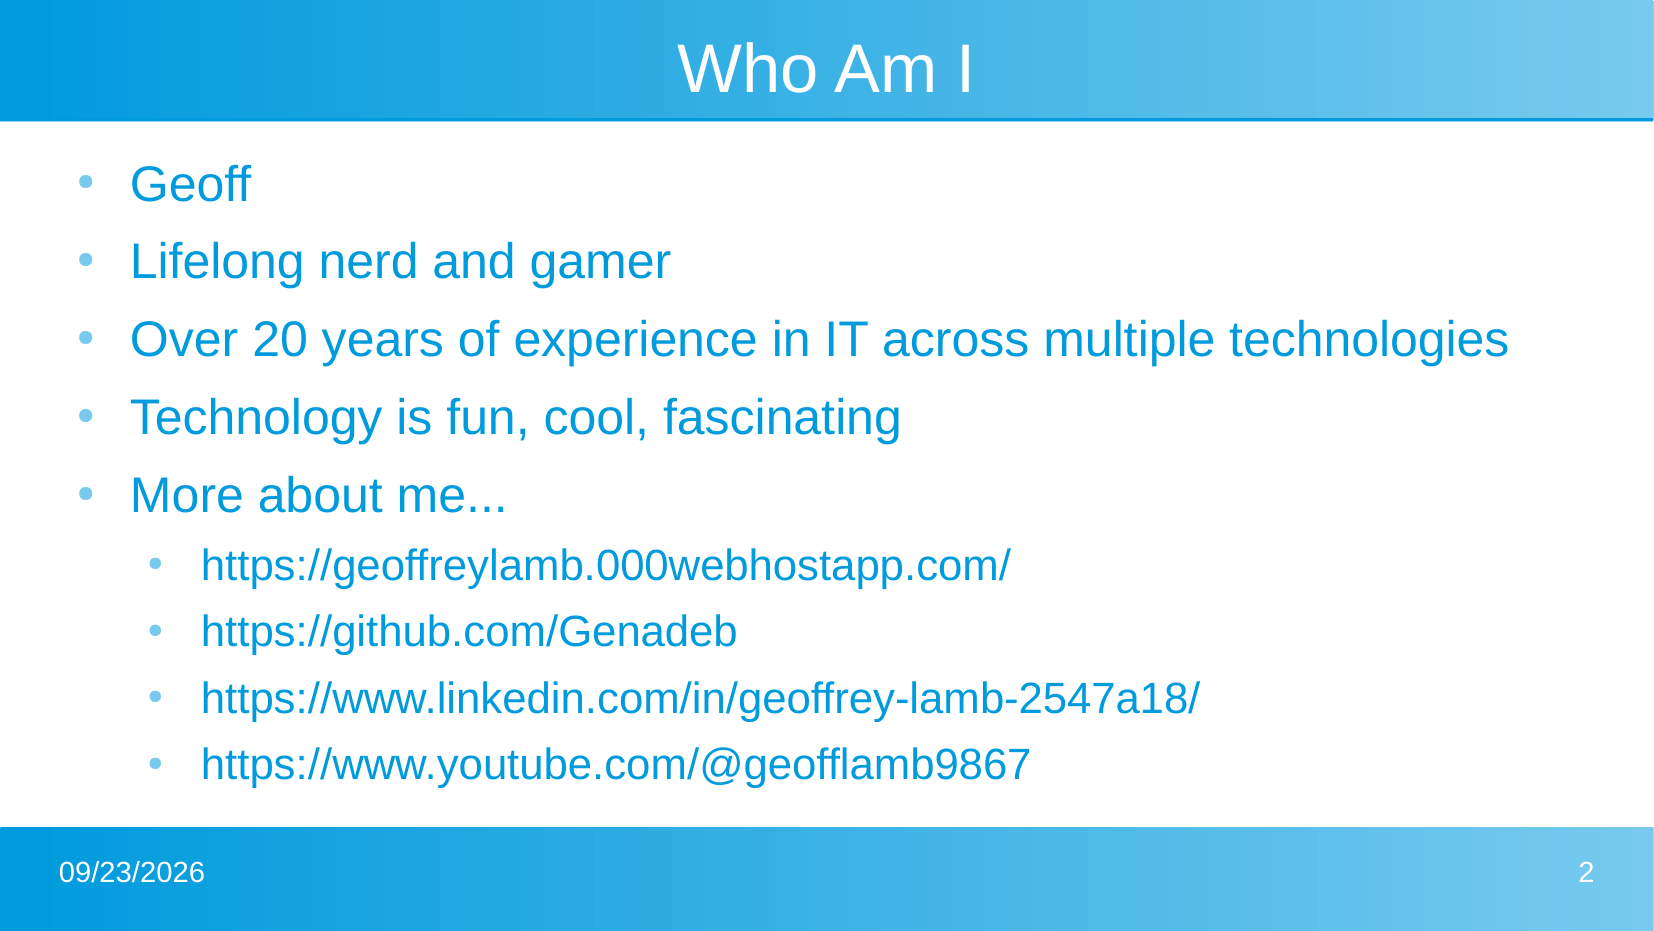

# Who Am I
Geoff
Lifelong nerd and gamer
Over 20 years of experience in IT across multiple technologies
Technology is fun, cool, fascinating
More about me...
https://geoffreylamb.000webhostapp.com/
https://github.com/Genadeb
https://www.linkedin.com/in/geoffrey-lamb-2547a18/
https://www.youtube.com/@geofflamb9867
2